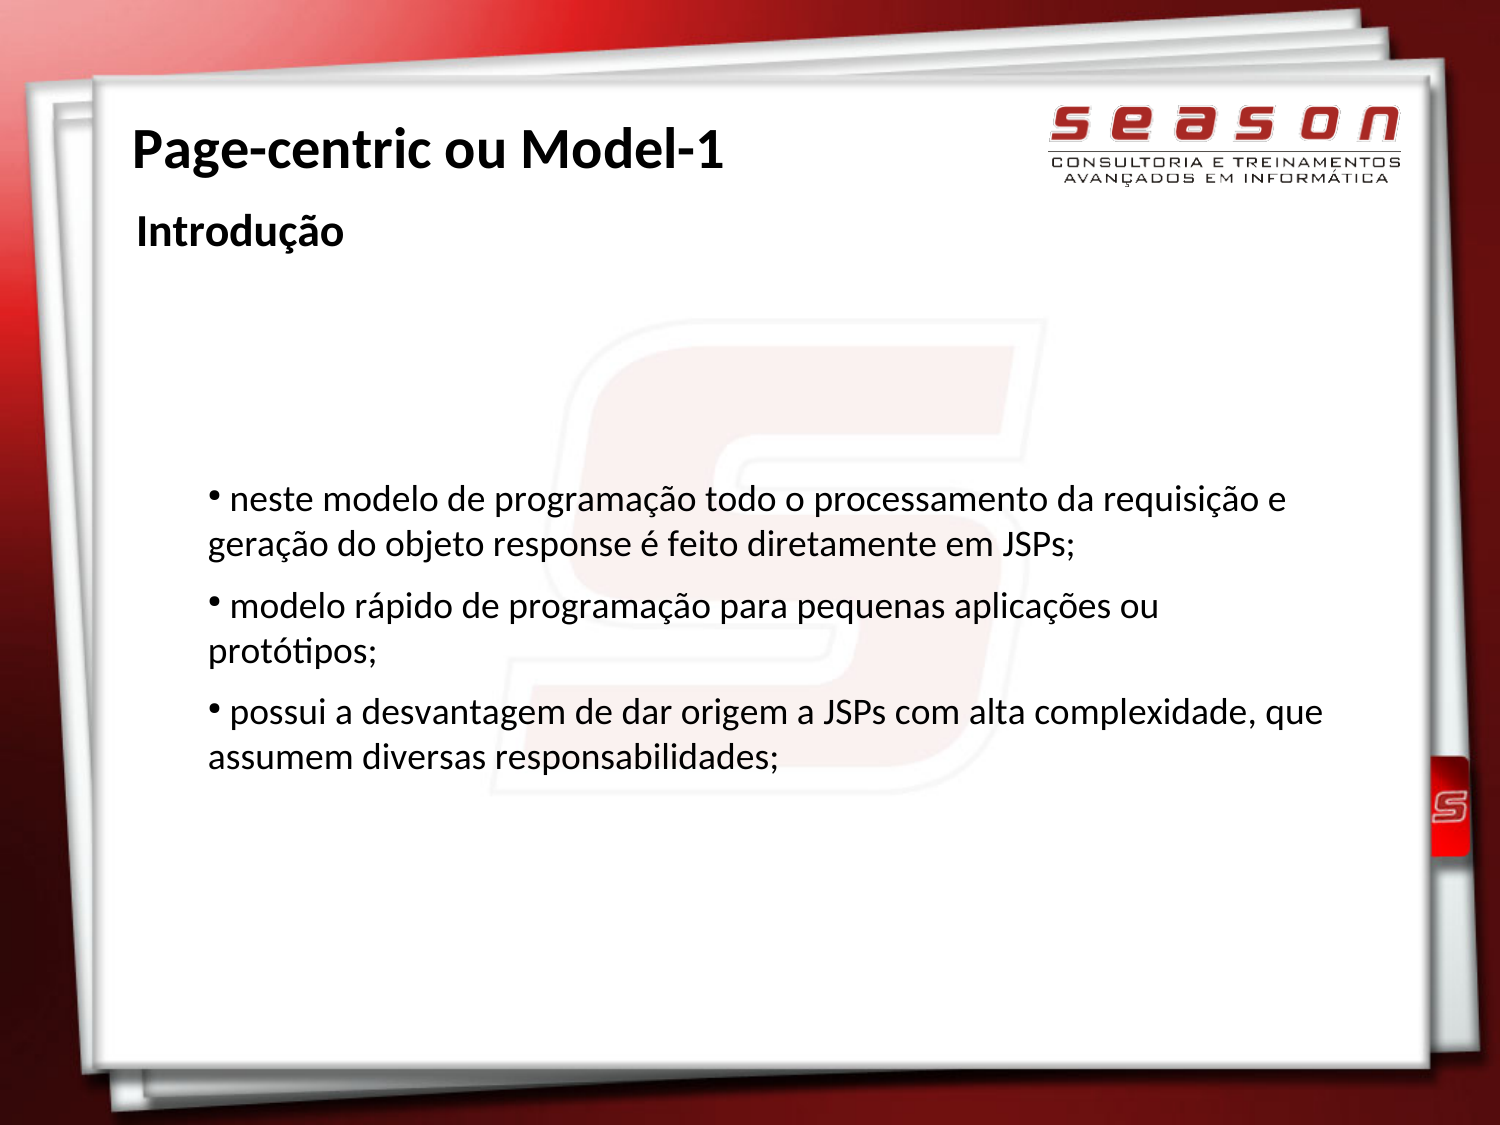

# Page-centric ou Model-1
Introdução
 neste modelo de programação todo o processamento da requisição e geração do objeto response é feito diretamente em JSPs;
 modelo rápido de programação para pequenas aplicações ou protótipos;
 possui a desvantagem de dar origem a JSPs com alta complexidade, que assumem diversas responsabilidades;